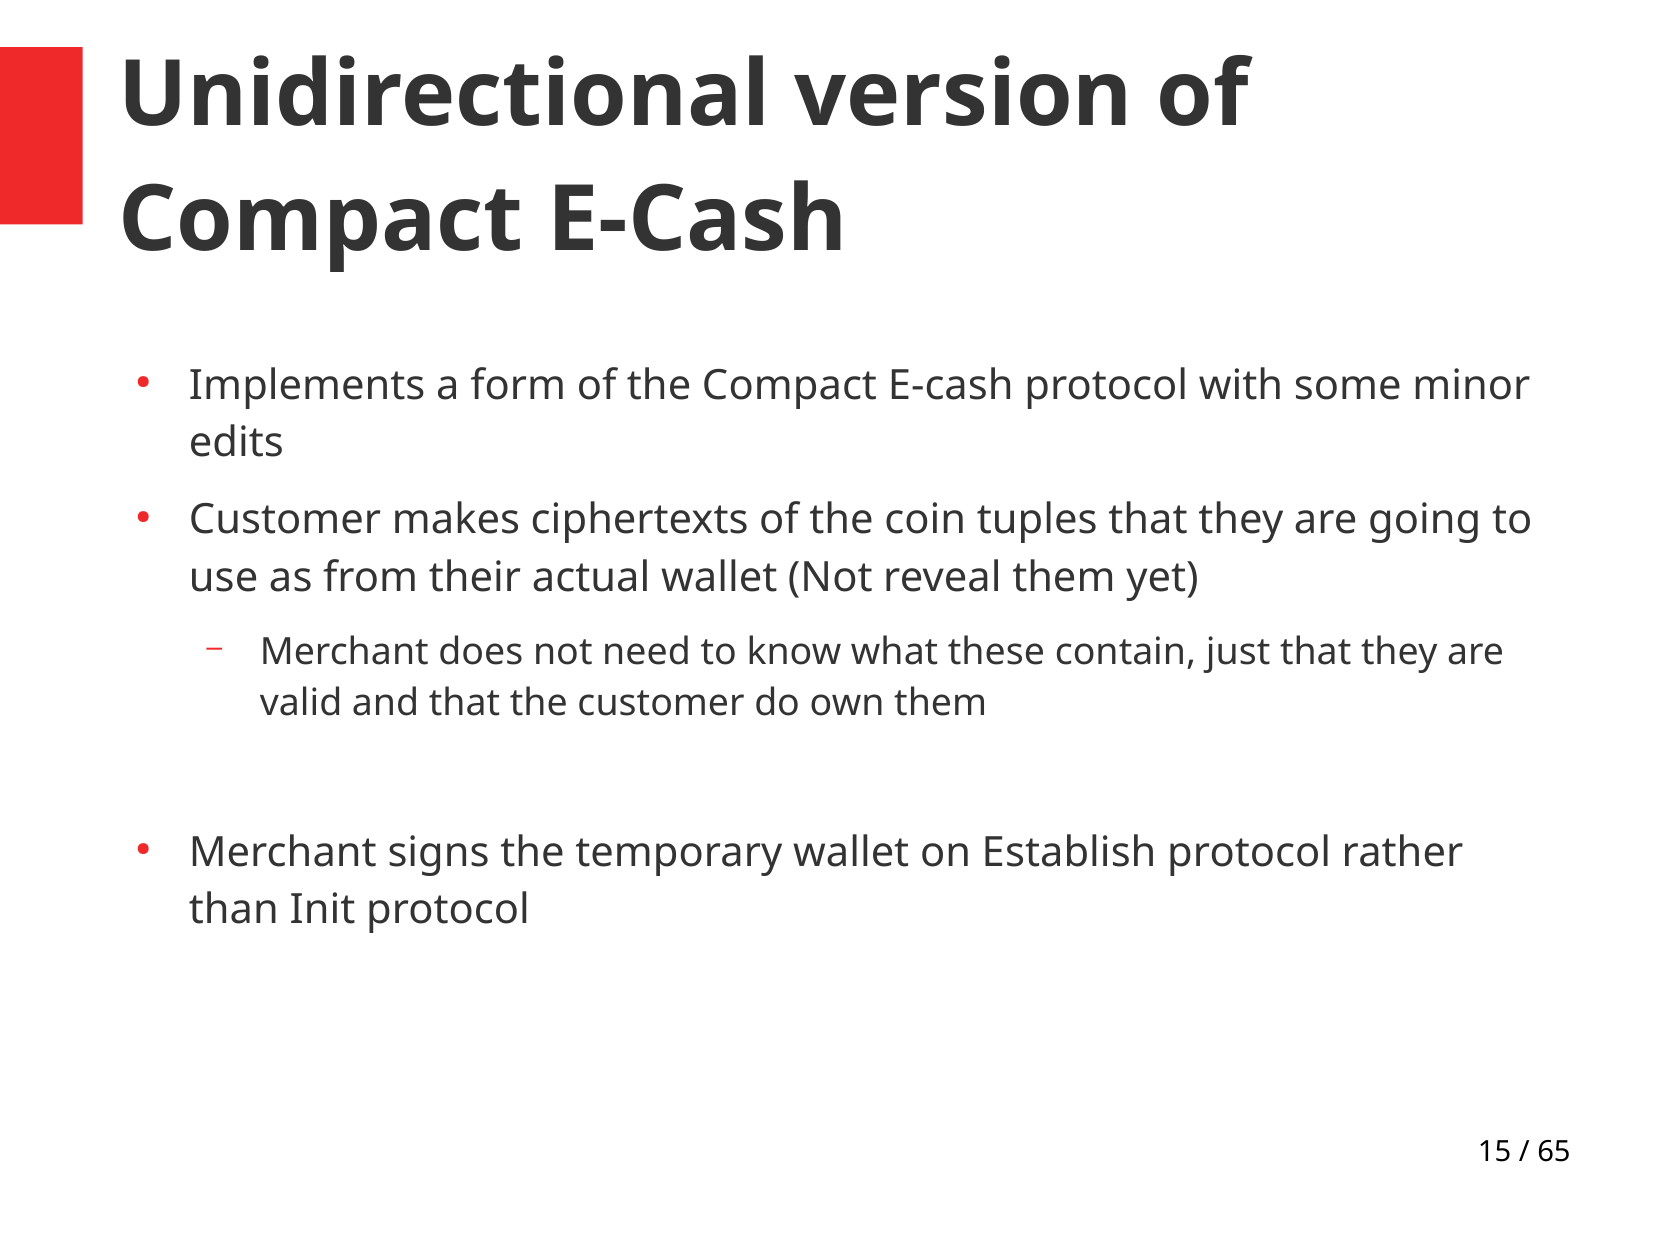

# Unidirectional version of Compact E-Cash
Implements a form of the Compact E-cash protocol with some minor edits
Customer makes ciphertexts of the coin tuples that they are going to use as from their actual wallet (Not reveal them yet)
Merchant does not need to know what these contain, just that they are valid and that the customer do own them
Merchant signs the temporary wallet on Establish protocol rather than Init protocol
15